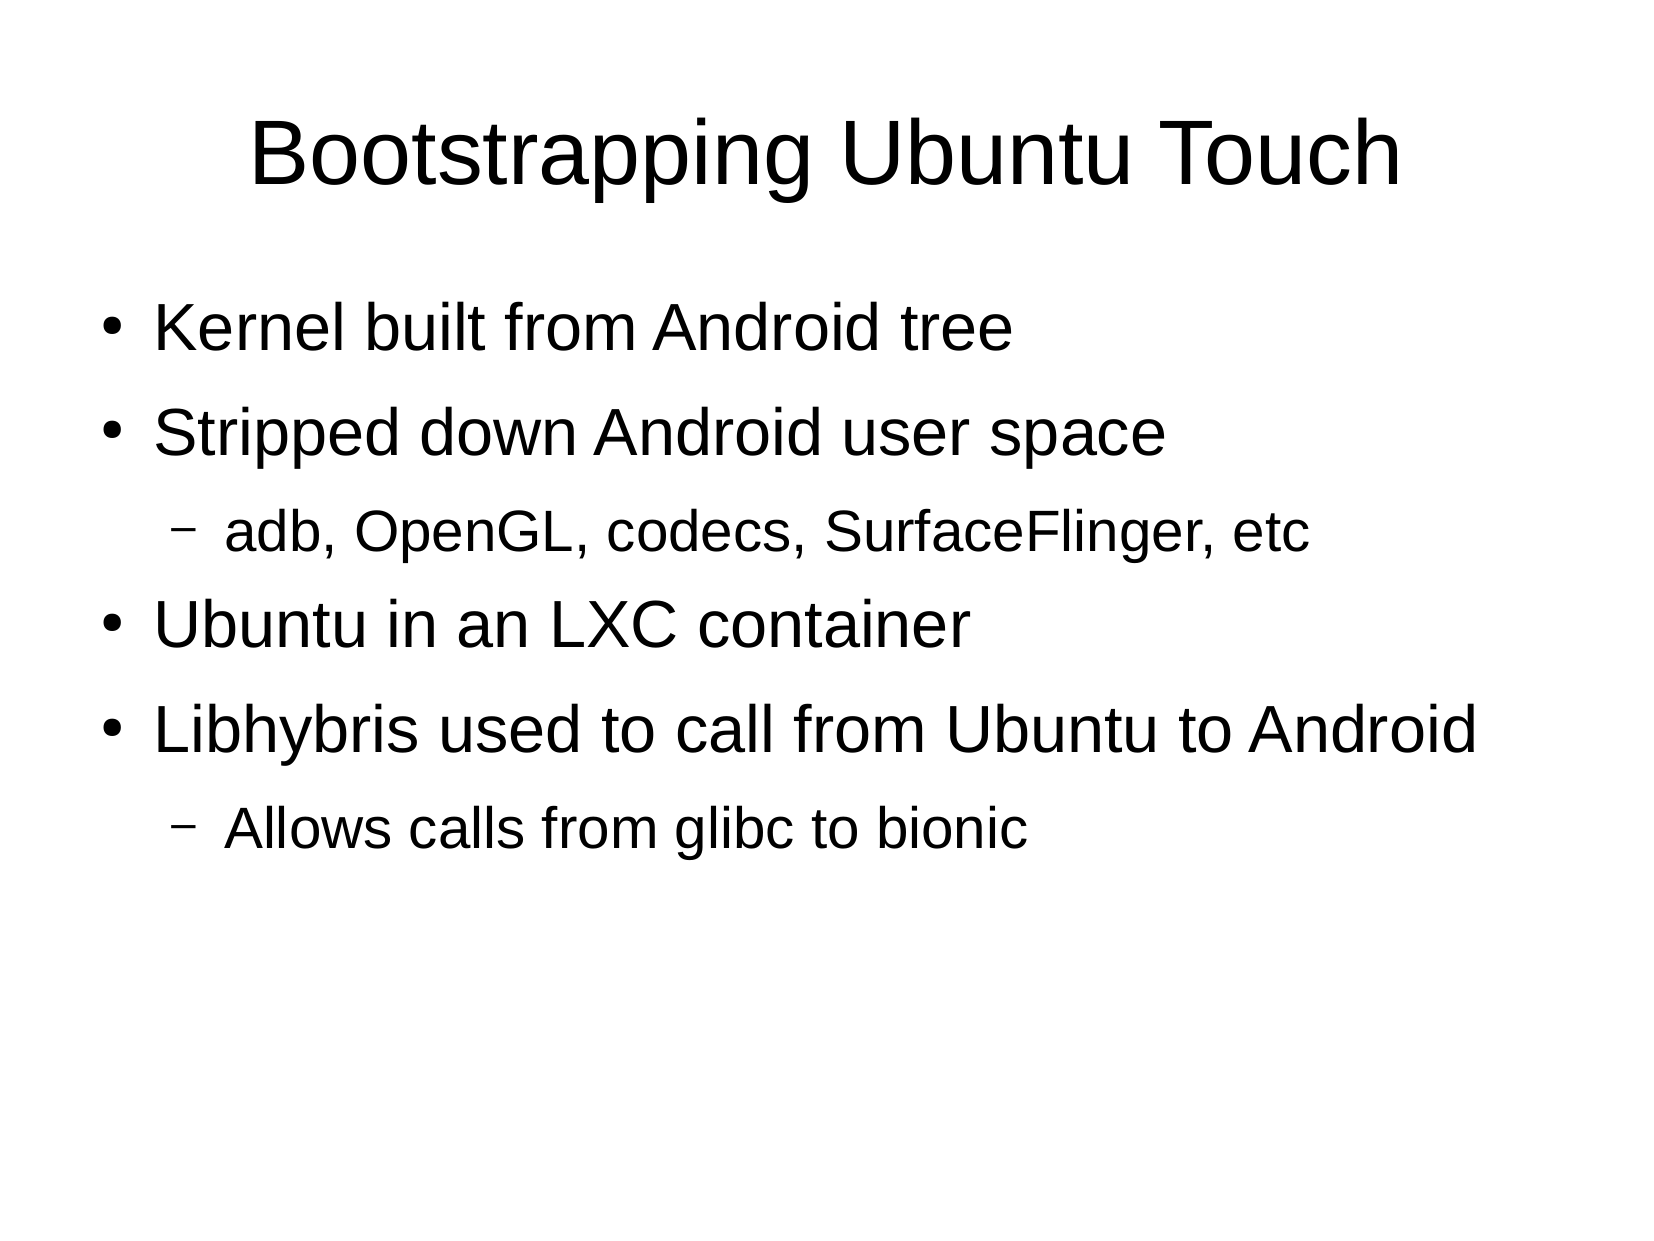

# Bootstrapping Ubuntu Touch
Kernel built from Android tree
Stripped down Android user space
adb, OpenGL, codecs, SurfaceFlinger, etc
Ubuntu in an LXC container
Libhybris used to call from Ubuntu to Android
Allows calls from glibc to bionic